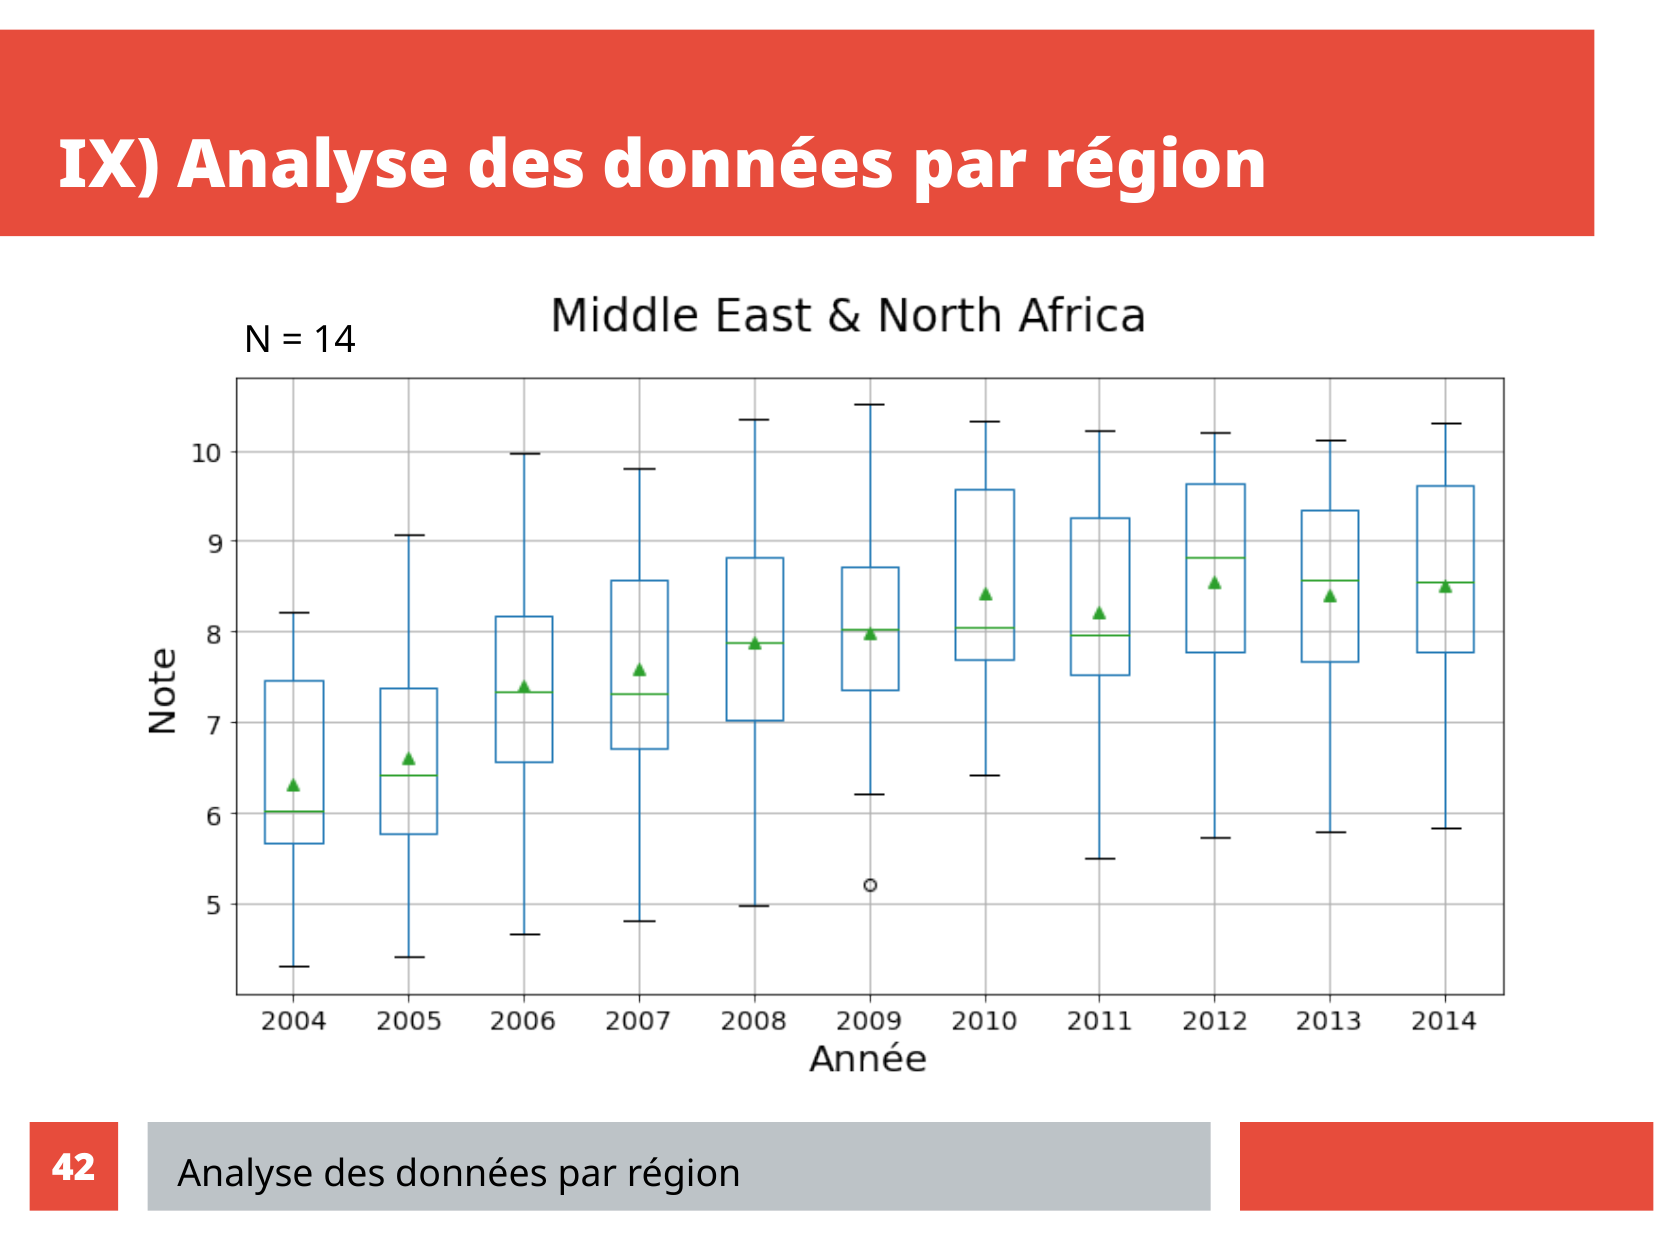

# IX) Analyse des données par région
N = 14
42
Analyse des données par région